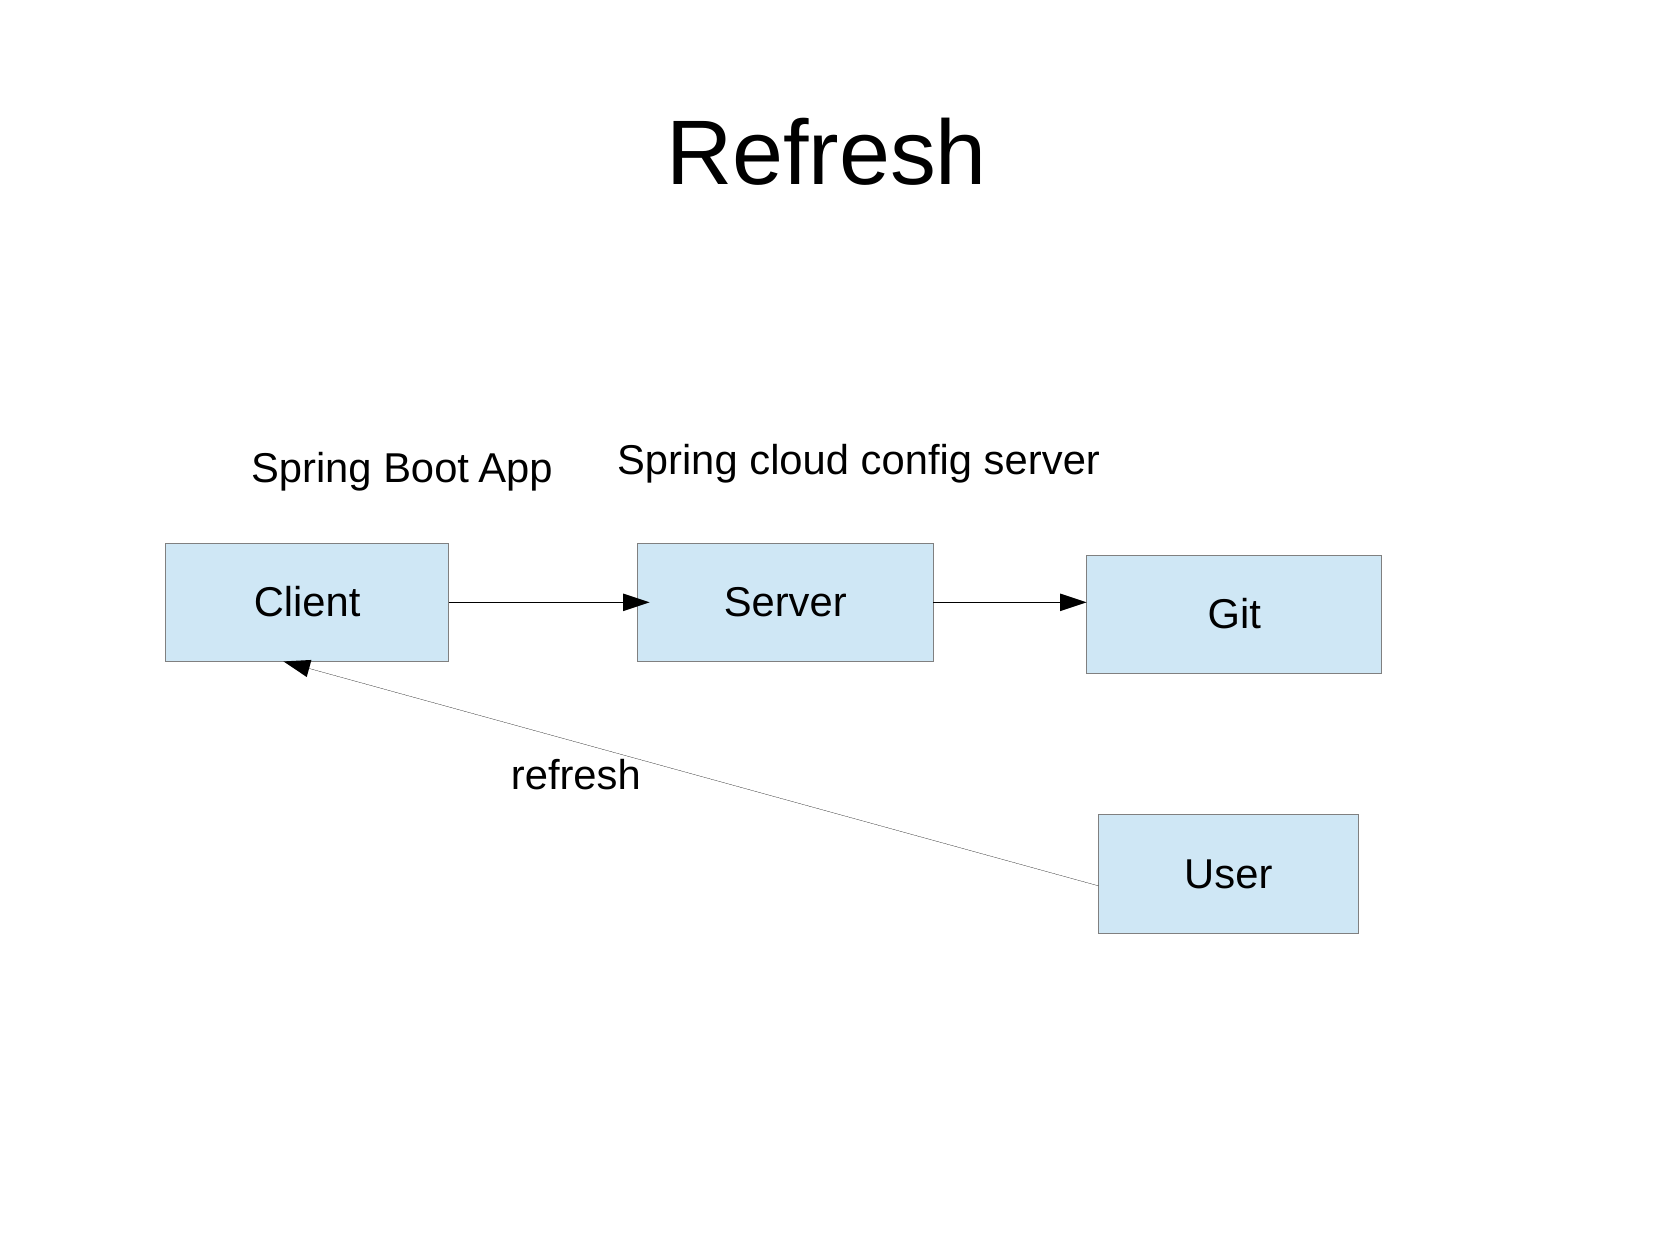

# Refresh
Spring cloud config server
Spring Boot App
Client
Server
Git
refresh
User